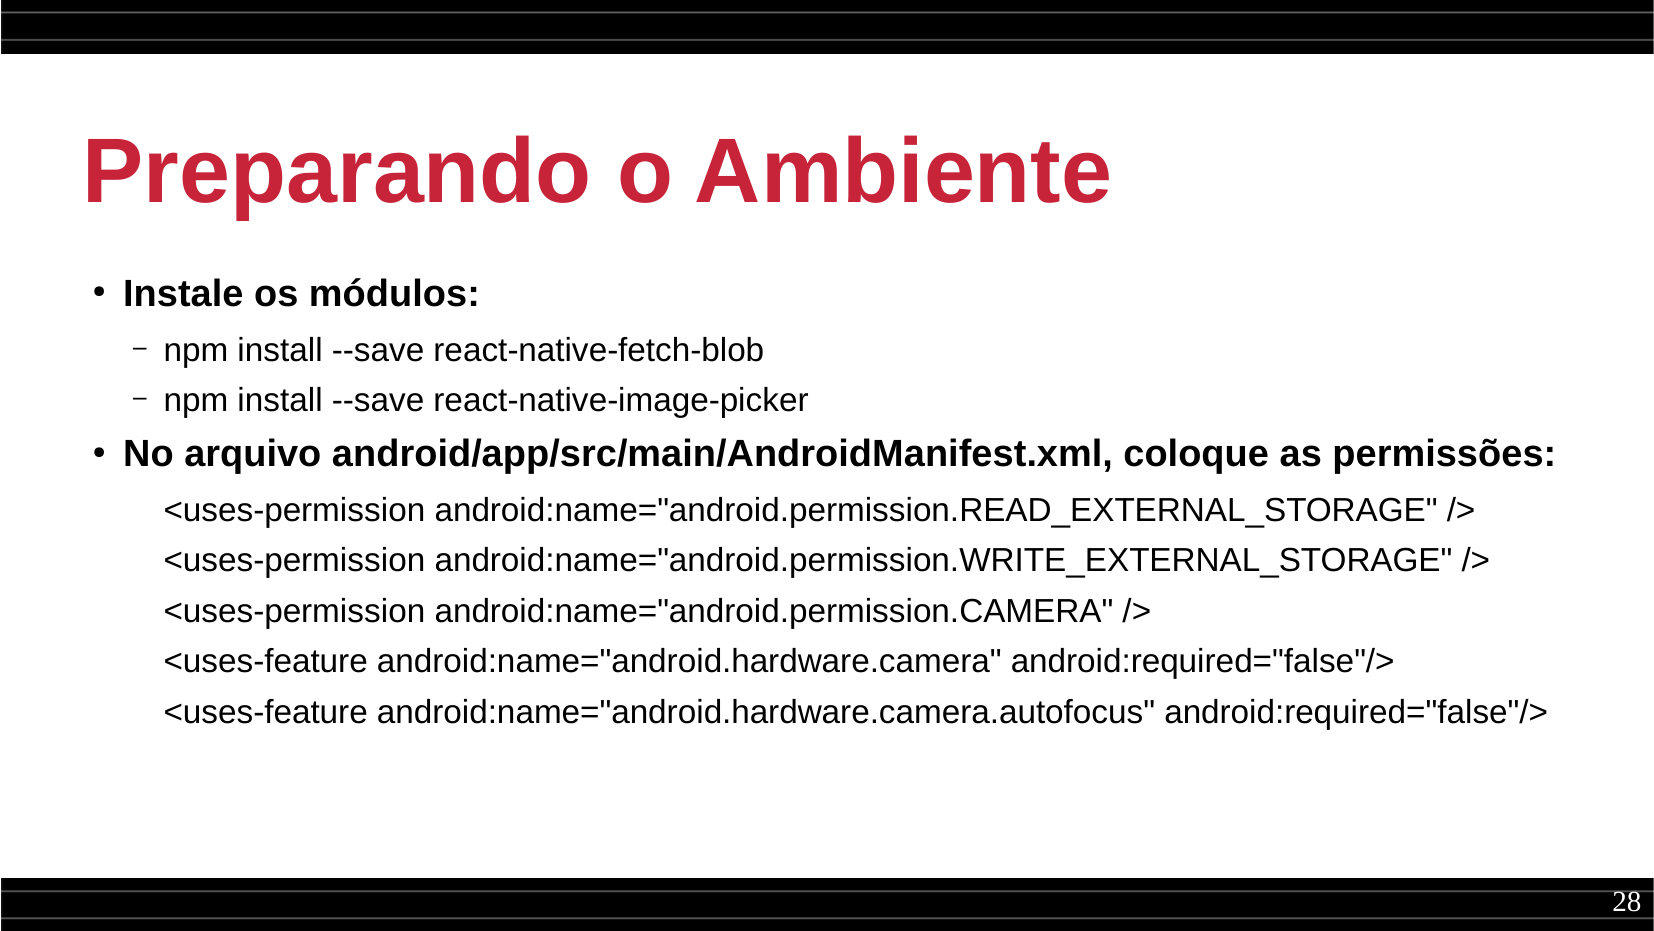

# Preparando o Ambiente
Instale os módulos:
npm install --save react-native-fetch-blob
npm install --save react-native-image-picker
No arquivo android/app/src/main/AndroidManifest.xml, coloque as permissões:
<uses-permission android:name="android.permission.READ_EXTERNAL_STORAGE" />
<uses-permission android:name="android.permission.WRITE_EXTERNAL_STORAGE" />
<uses-permission android:name="android.permission.CAMERA" />
<uses-feature android:name="android.hardware.camera" android:required="false"/>
<uses-feature android:name="android.hardware.camera.autofocus" android:required="false"/>